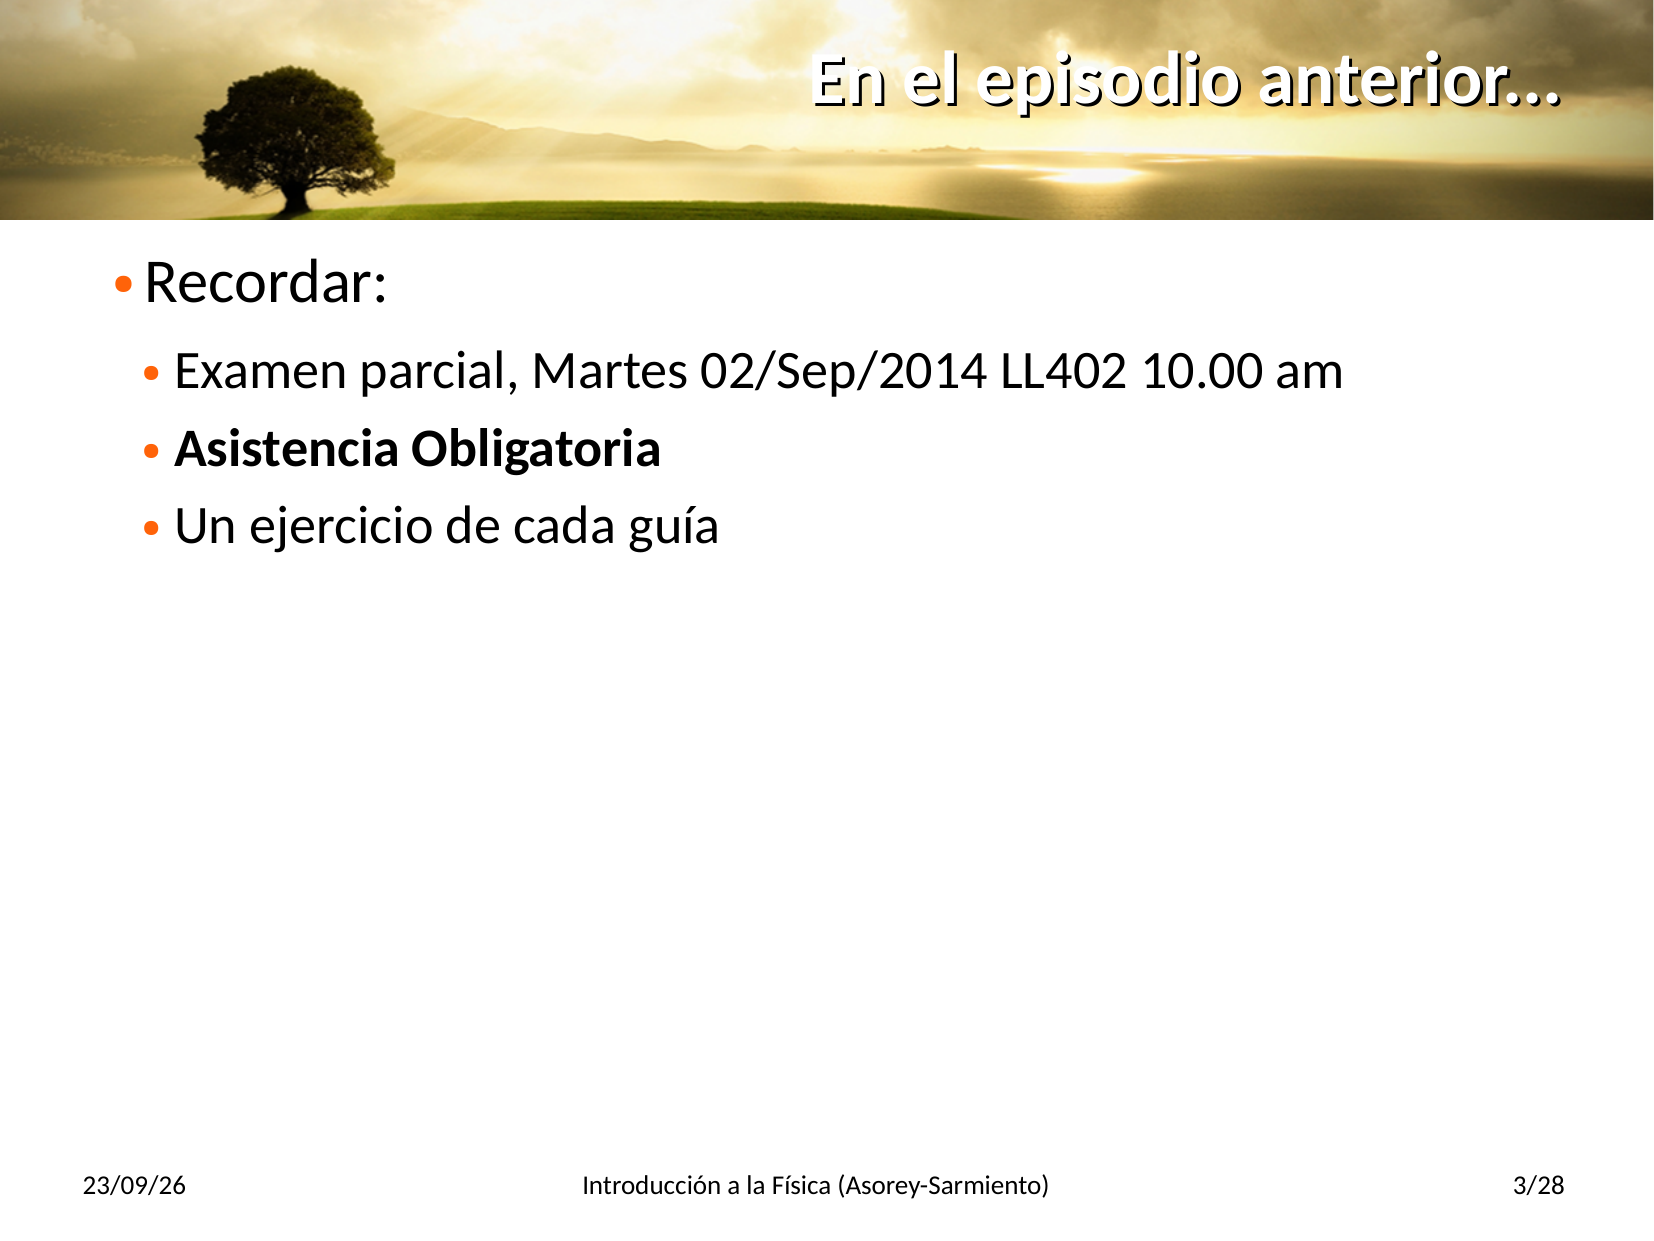

# En el episodio anterior...
Recordar:
Examen parcial, Martes 02/Sep/2014 LL402 10.00 am
Asistencia Obligatoria
Un ejercicio de cada guía
Introducción a la Física (Asorey-Sarmiento)
3